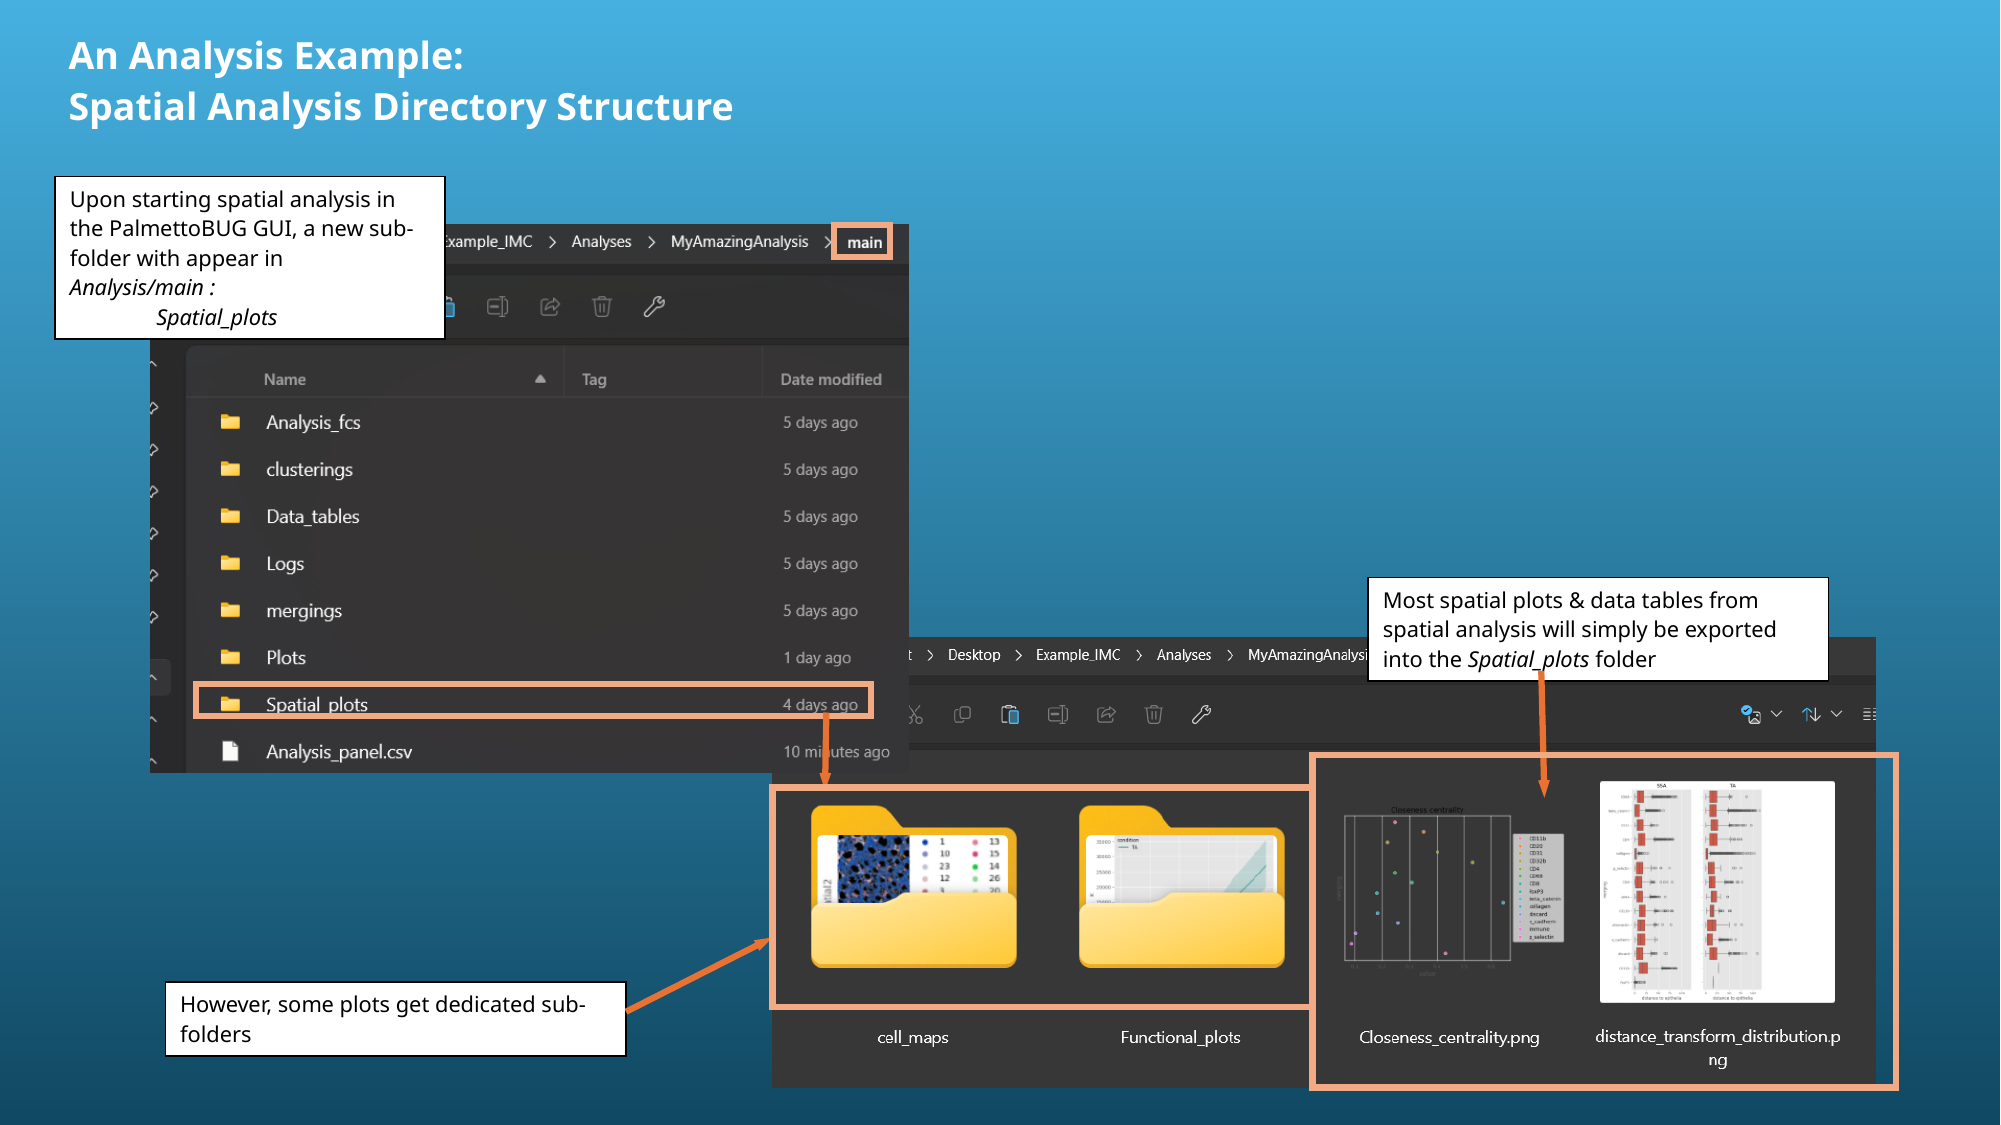

An Analysis Example:
Spatial Analysis Directory Structure
Upon starting spatial analysis in the PalmettoBUG GUI, a new sub-folder with appear in Analysis/main :
 Spatial_plots
Most spatial plots & data tables from spatial analysis will simply be exported into the Spatial_plots folder
However, some plots get dedicated sub-folders